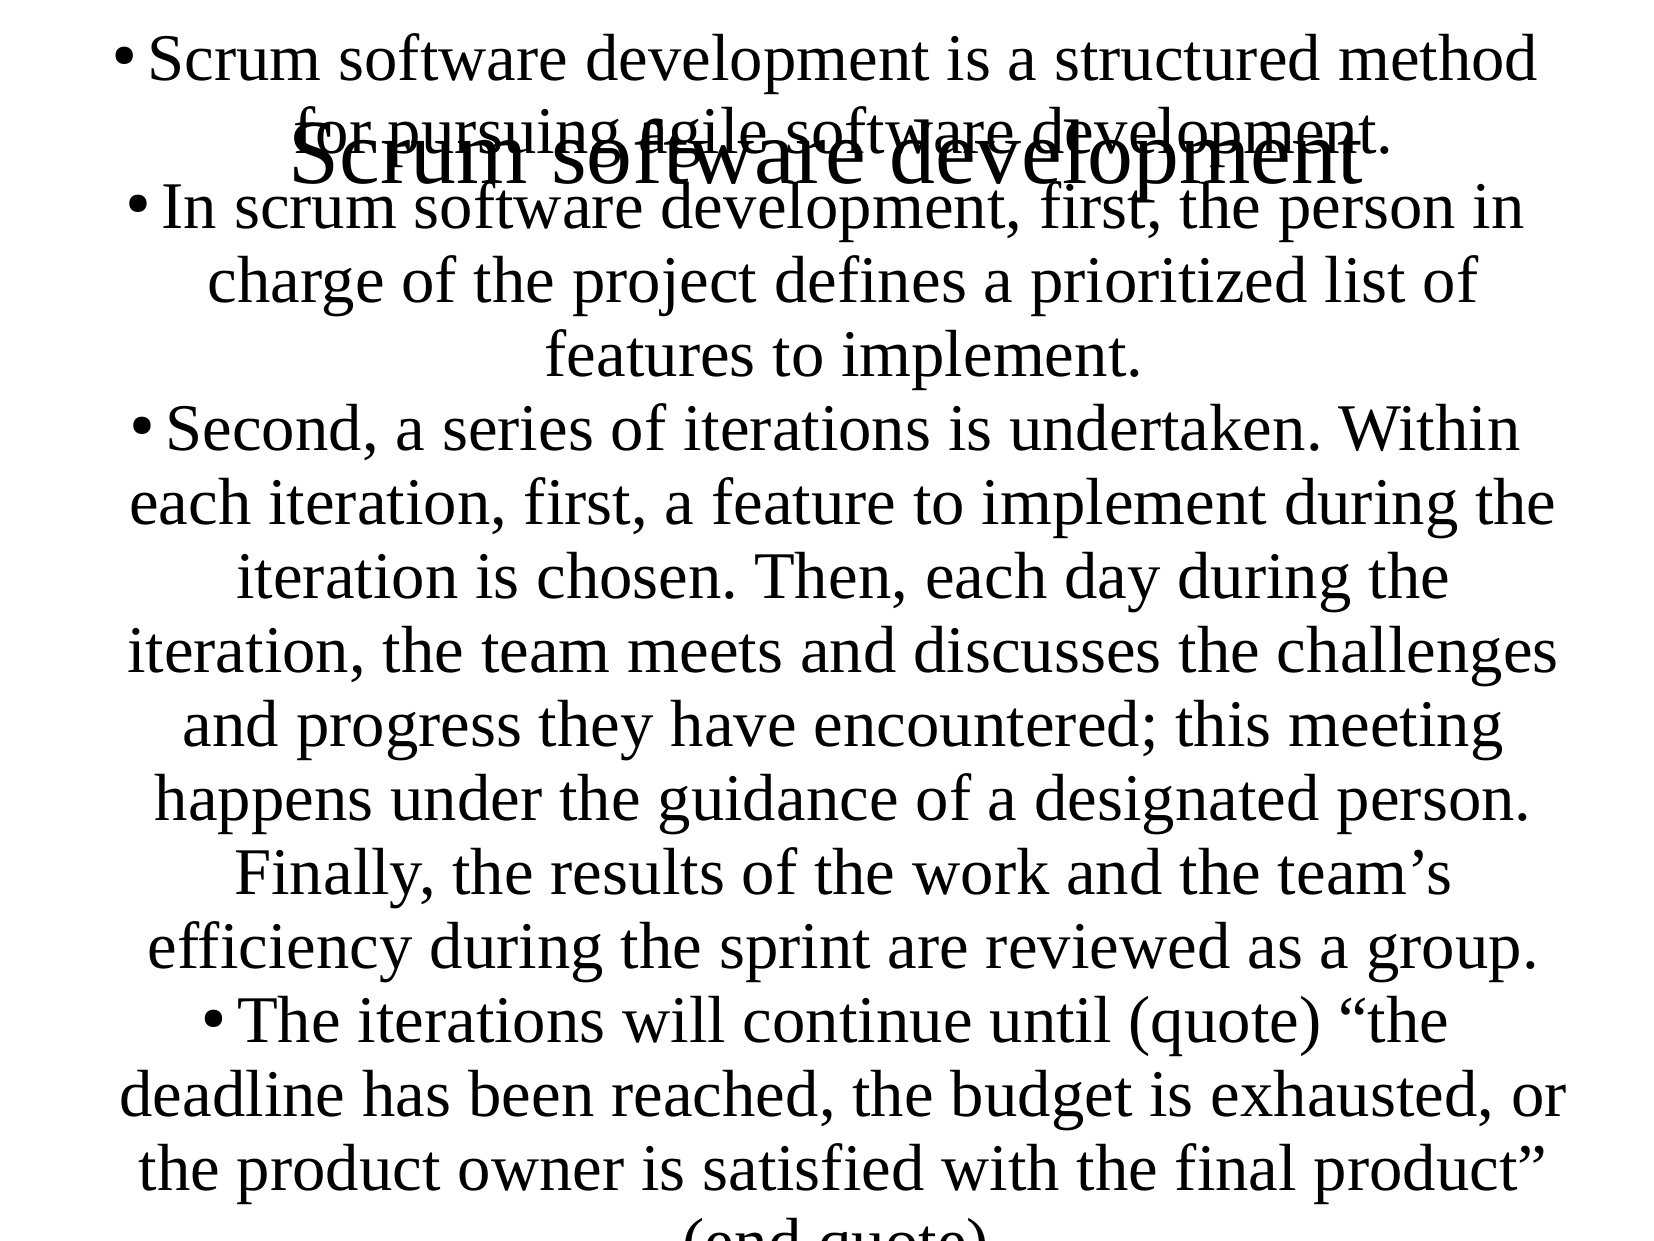

Scrum software development is a structured method for pursuing agile software development.
In scrum software development, first, the person in charge of the project defines a prioritized list of features to implement.
Second, a series of iterations is undertaken. Within each iteration, first, a feature to implement during the iteration is chosen. Then, each day during the iteration, the team meets and discusses the challenges and progress they have encountered; this meeting happens under the guidance of a designated person. Finally, the results of the work and the team’s efficiency during the sprint are reviewed as a group.
The iterations will continue until (quote) “the deadline has been reached, the budget is exhausted, or the product owner is satisfied with the final product” (end quote).
# Scrum software development